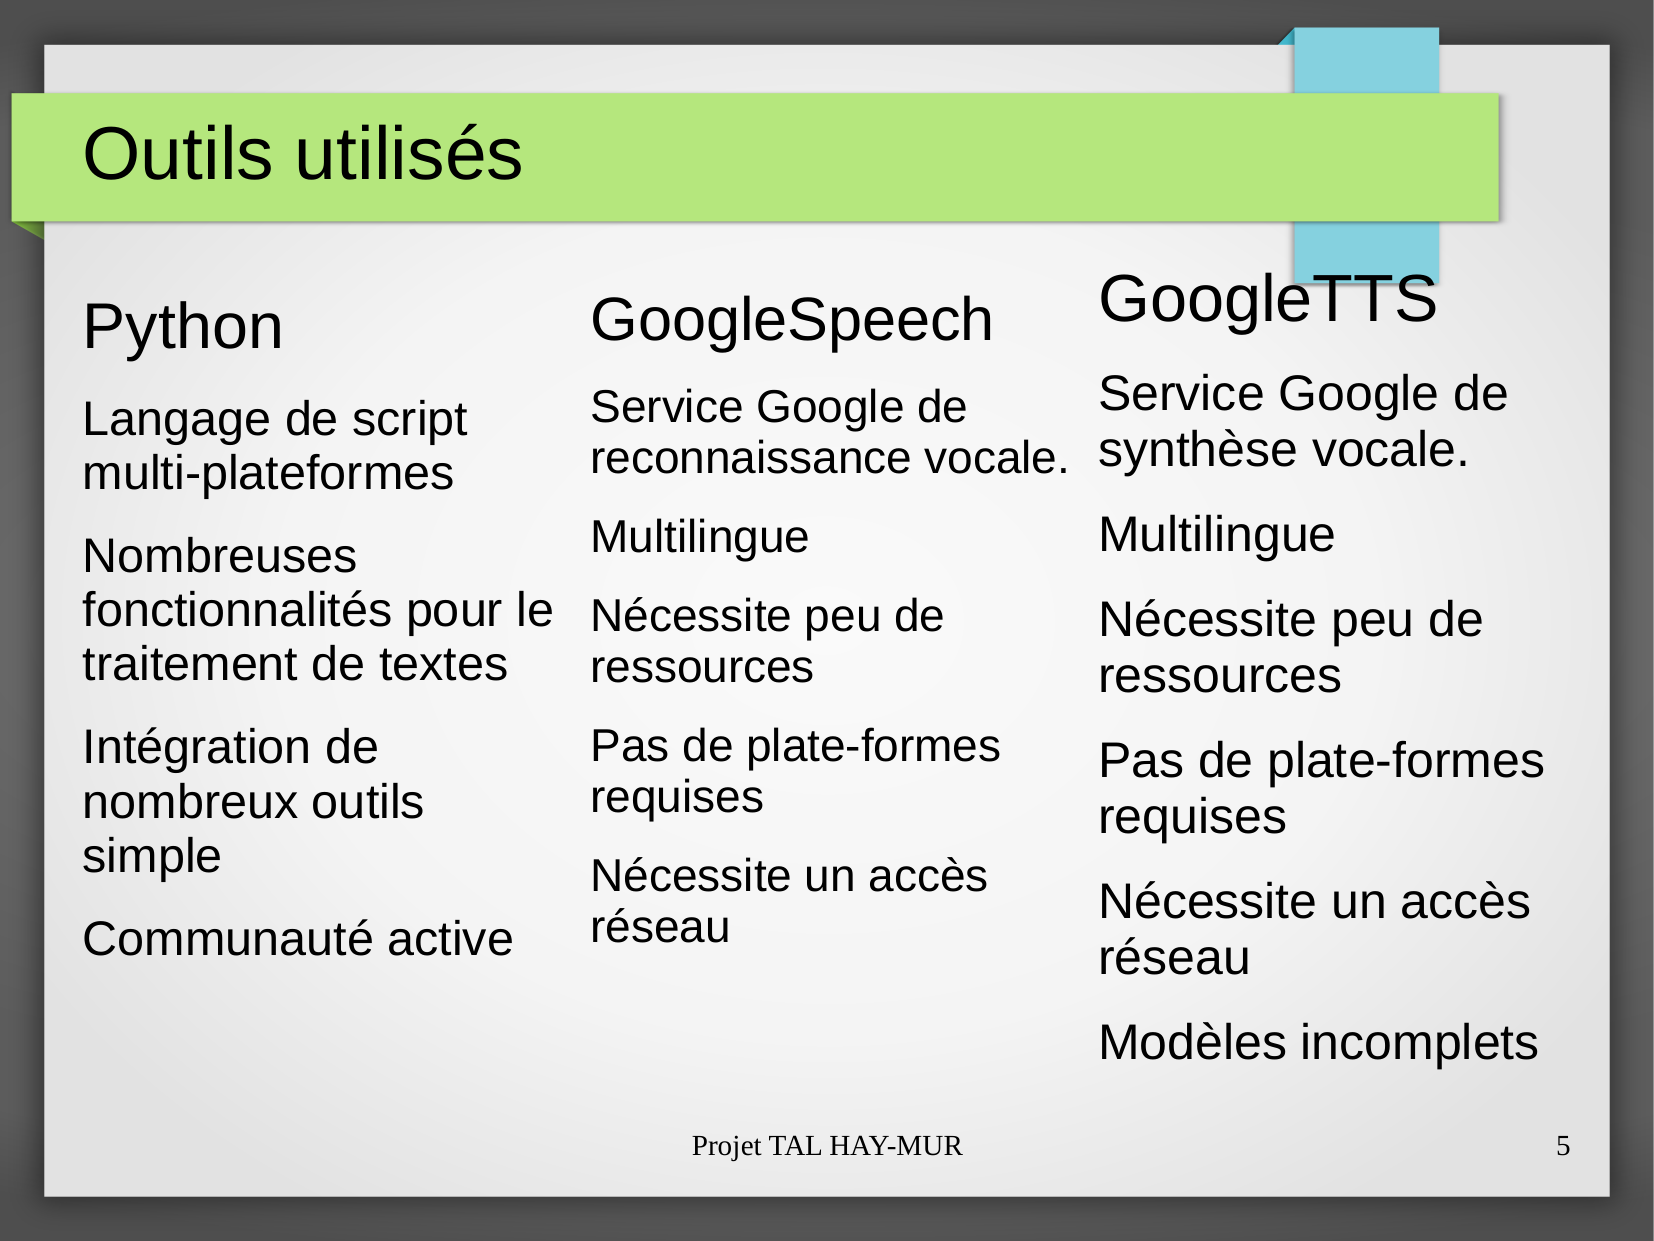

# Outils utilisés
GoogleTTS
Service Google de synthèse vocale.
Multilingue
Nécessite peu de ressources
Pas de plate-formes requises
Nécessite un accès réseau
Modèles incomplets
GoogleSpeech
Service Google de reconnaissance vocale.
Multilingue
Nécessite peu de ressources
Pas de plate-formes requises
Nécessite un accès réseau
Python
Langage de script multi-plateformes
Nombreuses fonctionnalités pour le traitement de textes
Intégration de nombreux outils simple
Communauté active
Projet TAL HAY-MUR
5